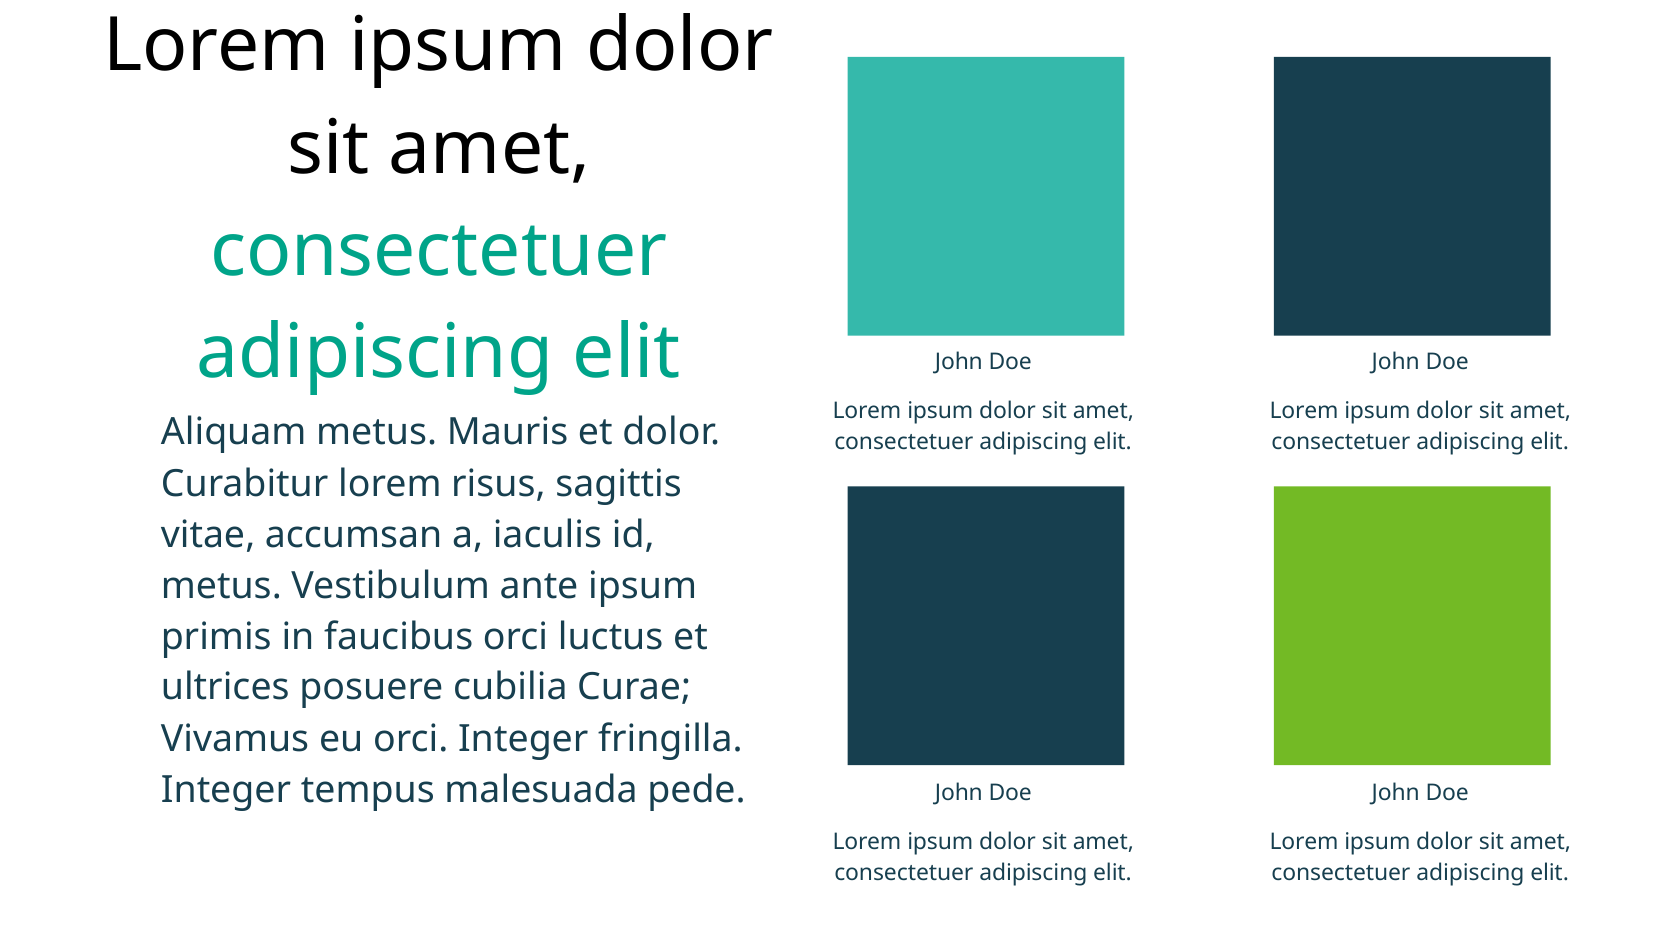

# Lorem ipsum dolor sit amet, consectetuer adipiscing elit
John Doe
Lorem ipsum dolor sit amet, consectetuer adipiscing elit.
John Doe
Lorem ipsum dolor sit amet, consectetuer adipiscing elit.
Aliquam metus. Mauris et dolor. Curabitur lorem risus, sagittis vitae, accumsan a, iaculis id, metus. Vestibulum ante ipsum primis in faucibus orci luctus et ultrices posuere cubilia Curae; Vivamus eu orci. Integer fringilla. Integer tempus malesuada pede.
John Doe
Lorem ipsum dolor sit amet, consectetuer adipiscing elit.
John Doe
Lorem ipsum dolor sit amet, consectetuer adipiscing elit.